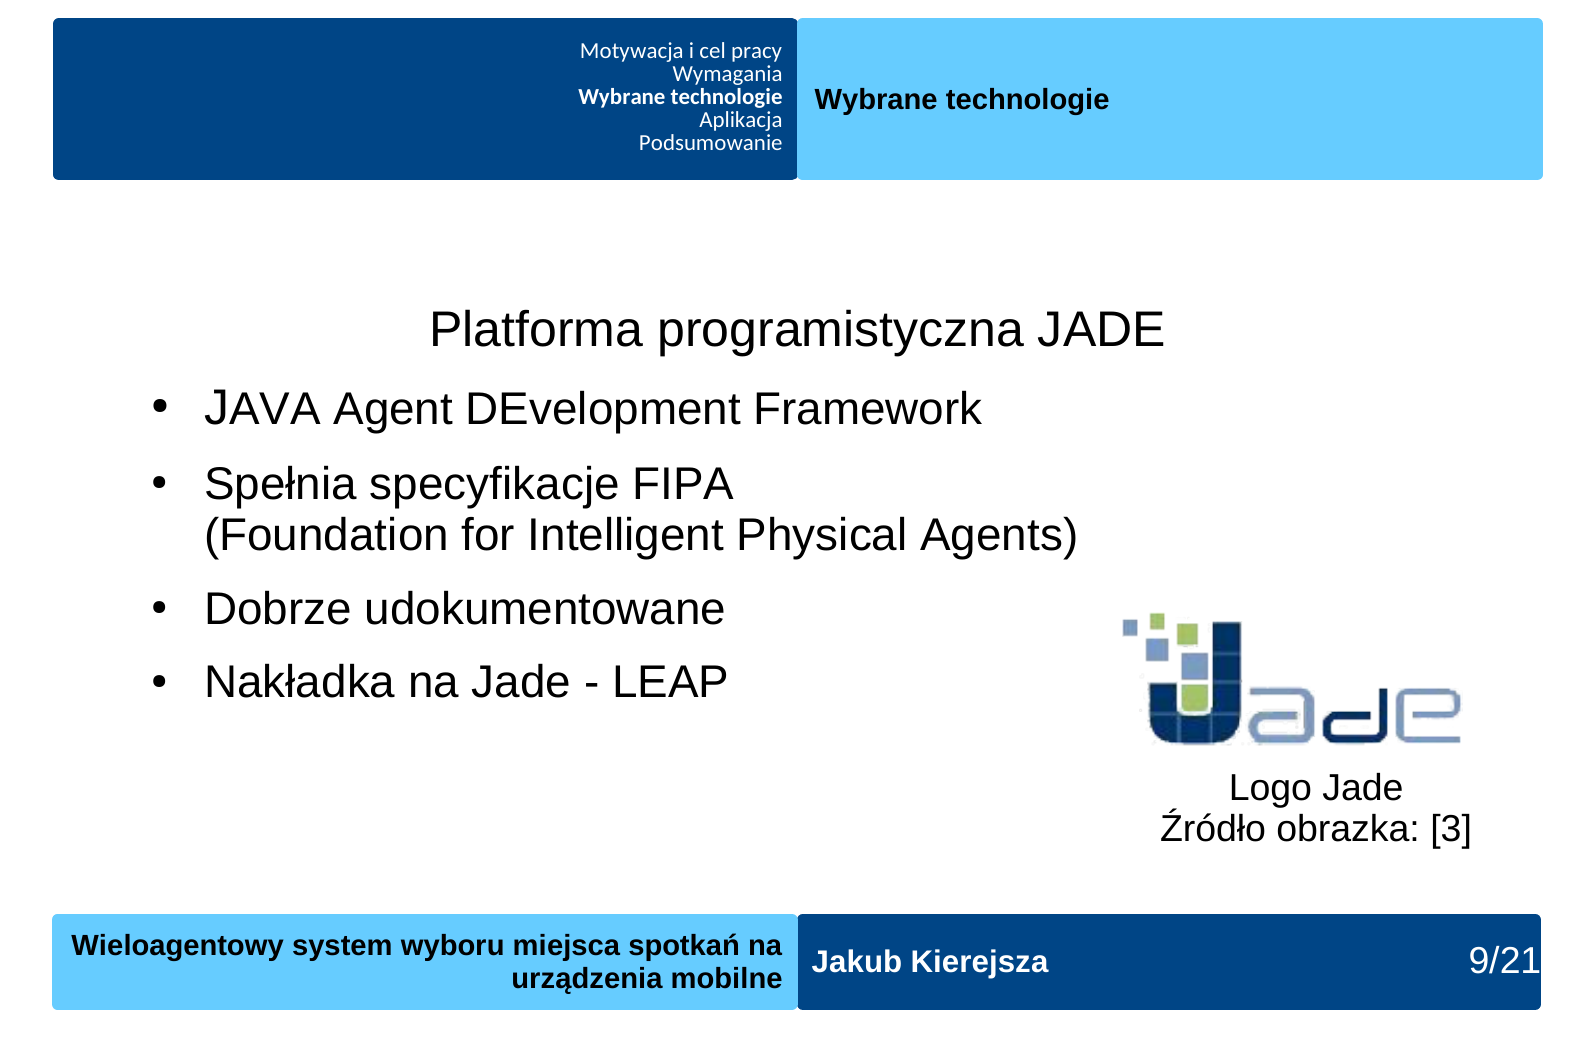

Motywacja i cel pracy
Wymagania
Wybrane technologie
Aplikacja
Podsumowanie
Wybrane technologie
# Platforma programistyczna JADE
JAVA Agent DEvelopment Framework
Spełnia specyfikacje FIPA
(Foundation for Intelligent Physical Agents)
Dobrze udokumentowane
Nakładka na Jade - LEAP
Logo Jade
Źródło obrazka: [3]
Wieloagentowy system wyboru miejsca spotkań na urządzenia mobilne
Jakub Kierejsza